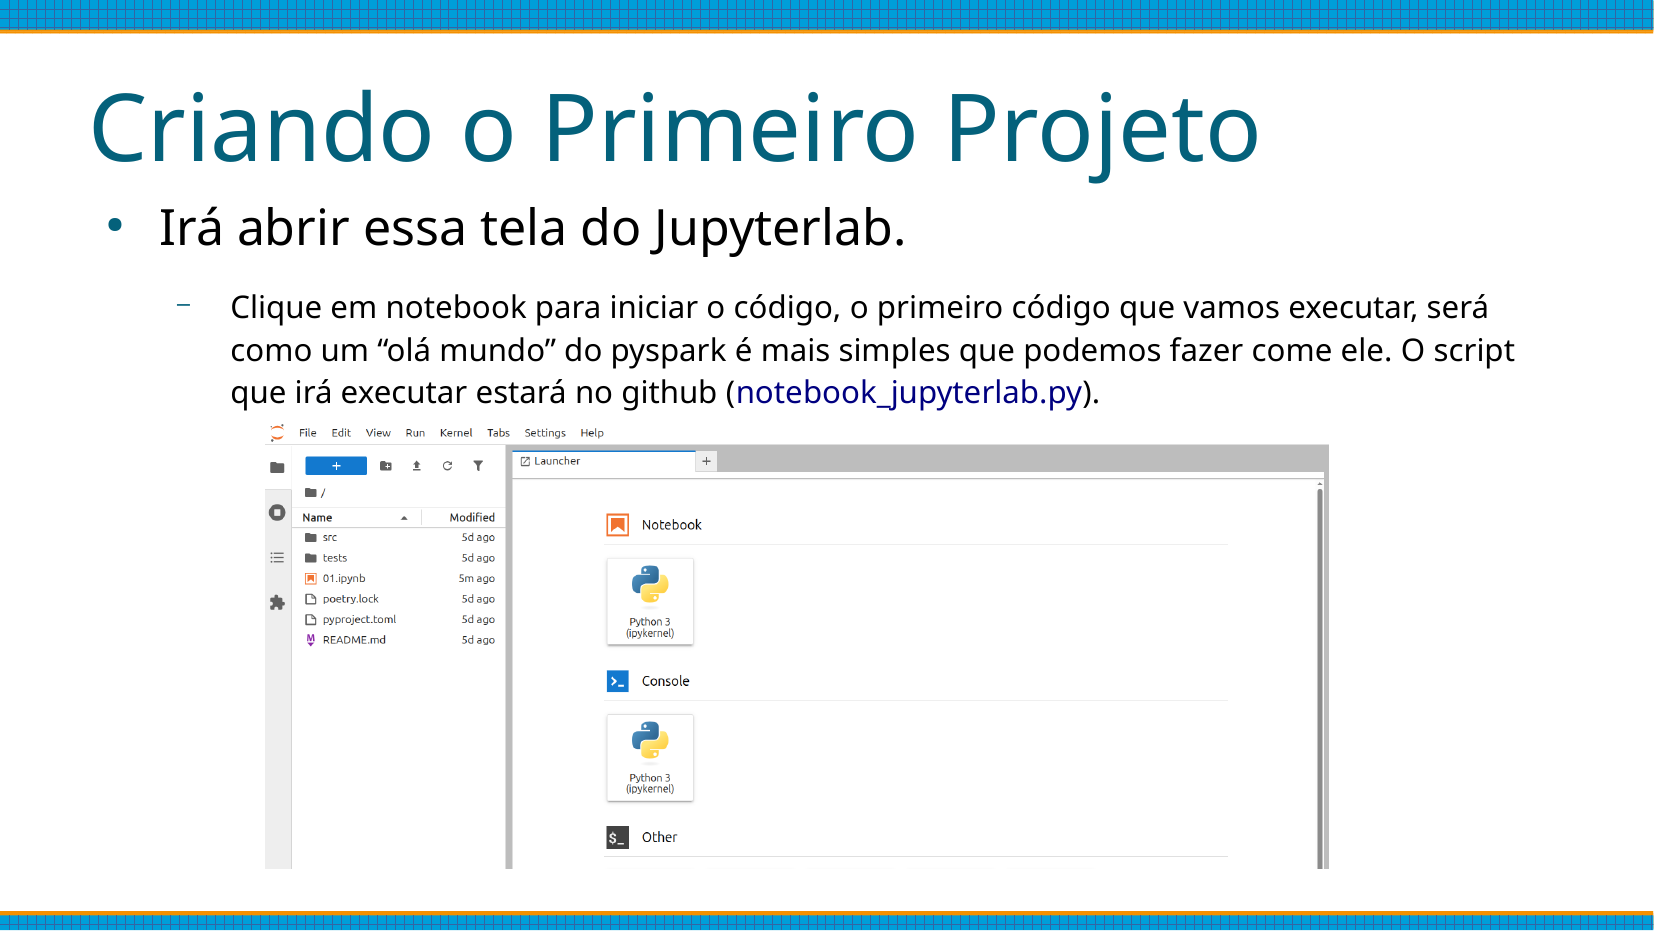

# Criando o Primeiro Projeto
Irá abrir essa tela do Jupyterlab.
Clique em notebook para iniciar o código, o primeiro código que vamos executar, será como um “olá mundo” do pyspark é mais simples que podemos fazer come ele. O script que irá executar estará no github (notebook_jupyterlab.py).